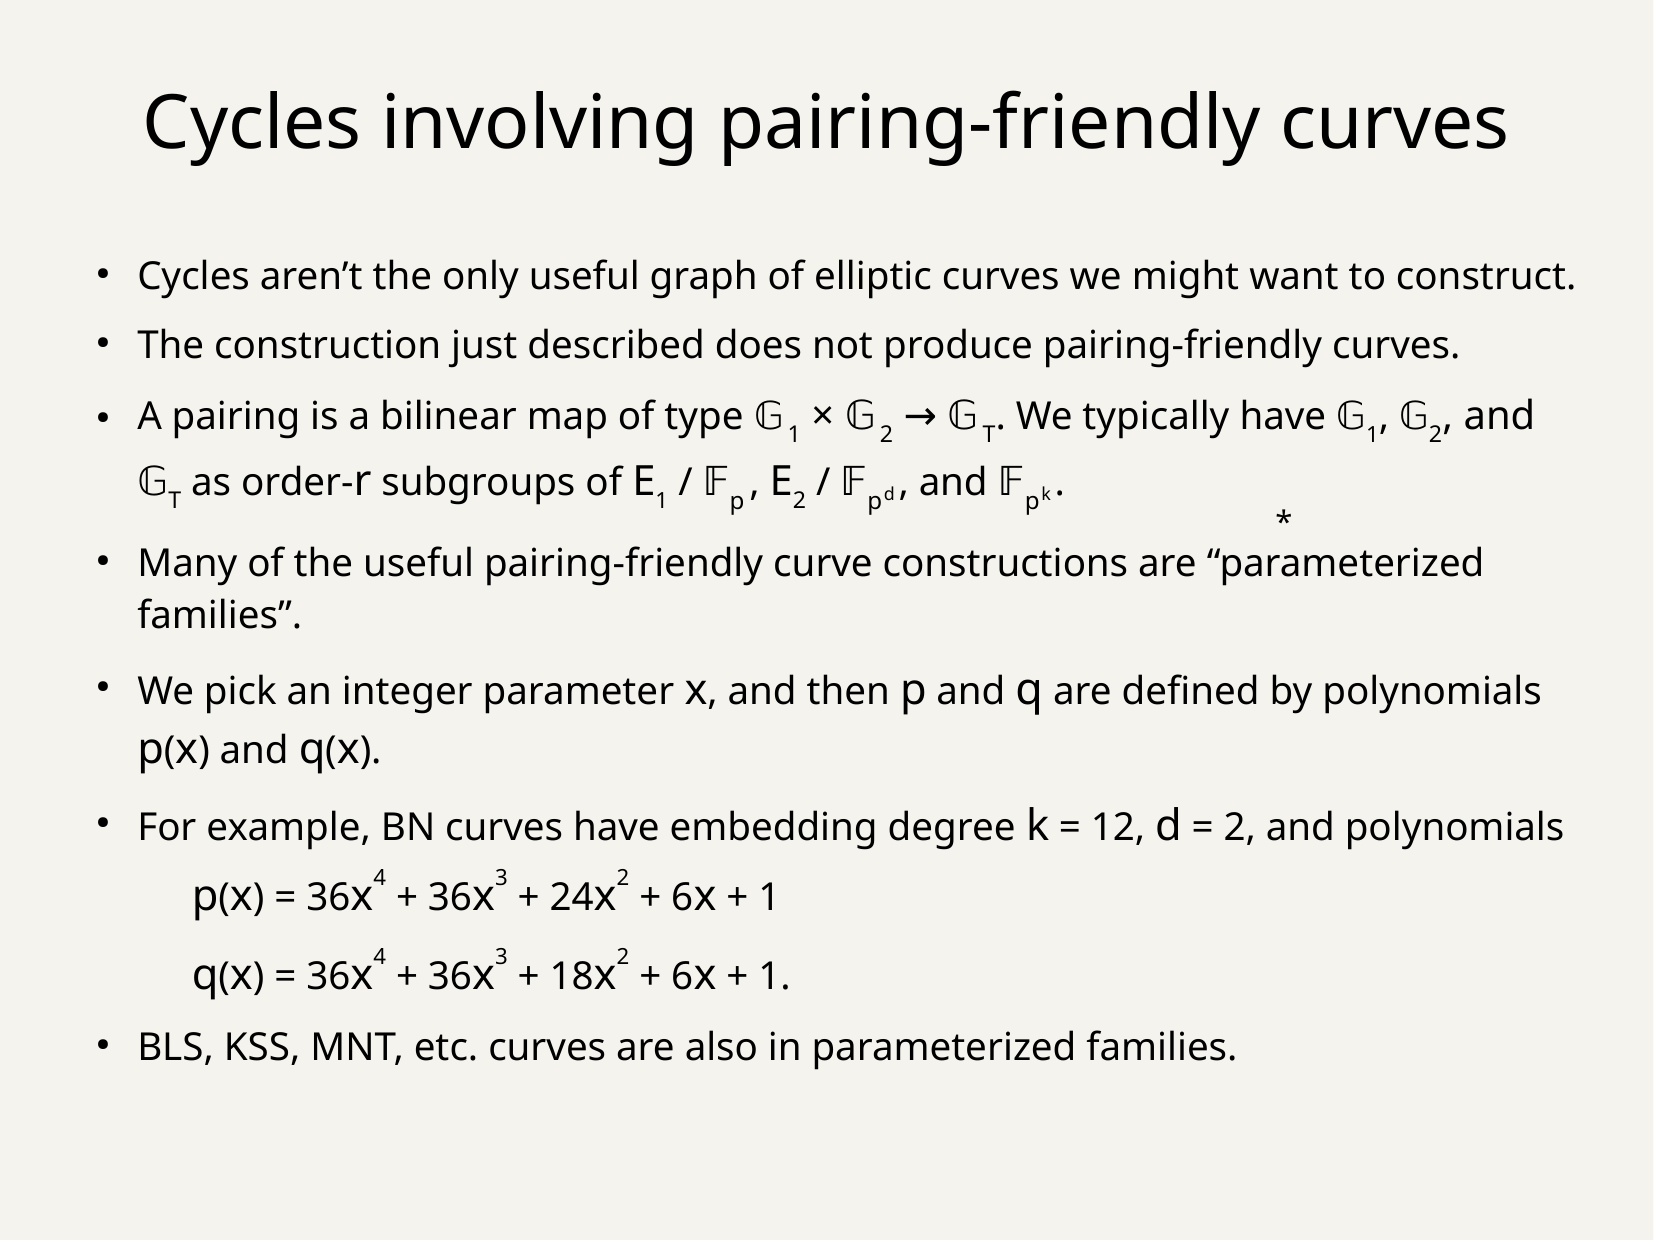

# Cycles involving pairing-friendly curves
Cycles aren’t the only useful graph of elliptic curves we might want to construct.
The construction just described does not produce pairing-friendly curves.
A pairing is a bilinear map of type 𝔾 1 × 𝔾 2 → 𝔾 T. We typically have 𝔾1, 𝔾2, and 𝔾T as order-r subgroups of E1 / 𝔽p  , E2 / 𝔽p d , and 𝔽p k .
Many of the useful pairing-friendly curve constructions are “parameterized families”.
We pick an integer parameter x, and then p and q are defined by polynomials p(x) and q(x).
For example, BN curves have embedding degree k = 12, d = 2, and polynomials
p(x) = 36x4 + 36x3 + 24x2 + 6x + 1
q(x) = 36x4 + 36x3 + 18x2 + 6x + 1.
BLS, KSS, MNT, etc. curves are also in parameterized families.
*